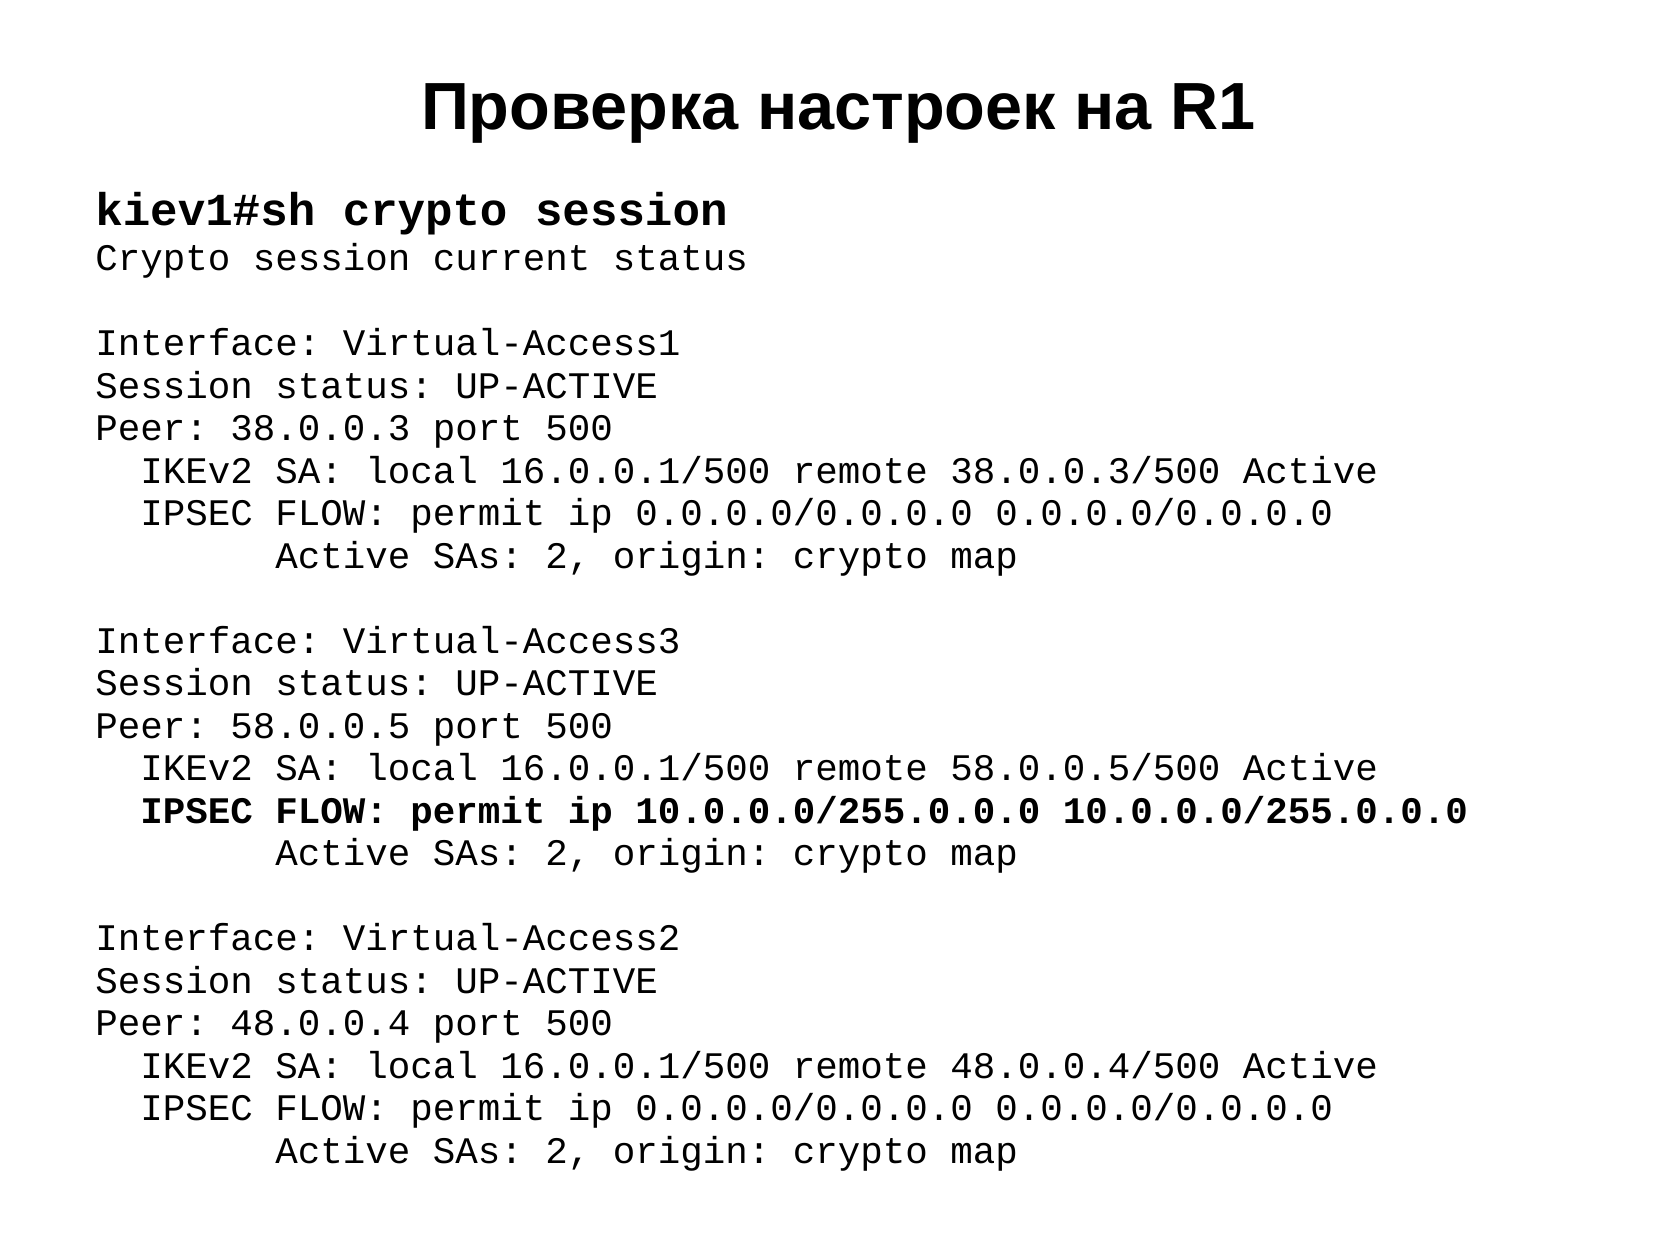

Проверка настроек на R1
# kiev1#sh crypto session
Crypto session current status
Interface: Virtual-Access1
Session status: UP-ACTIVE
Peer: 38.0.0.3 port 500
 IKEv2 SA: local 16.0.0.1/500 remote 38.0.0.3/500 Active
 IPSEC FLOW: permit ip 0.0.0.0/0.0.0.0 0.0.0.0/0.0.0.0
 Active SAs: 2, origin: crypto map
Interface: Virtual-Access3
Session status: UP-ACTIVE
Peer: 58.0.0.5 port 500
 IKEv2 SA: local 16.0.0.1/500 remote 58.0.0.5/500 Active
 IPSEC FLOW: permit ip 10.0.0.0/255.0.0.0 10.0.0.0/255.0.0.0
 Active SAs: 2, origin: crypto map
Interface: Virtual-Access2
Session status: UP-ACTIVE
Peer: 48.0.0.4 port 500
 IKEv2 SA: local 16.0.0.1/500 remote 48.0.0.4/500 Active
 IPSEC FLOW: permit ip 0.0.0.0/0.0.0.0 0.0.0.0/0.0.0.0
 Active SAs: 2, origin: crypto map